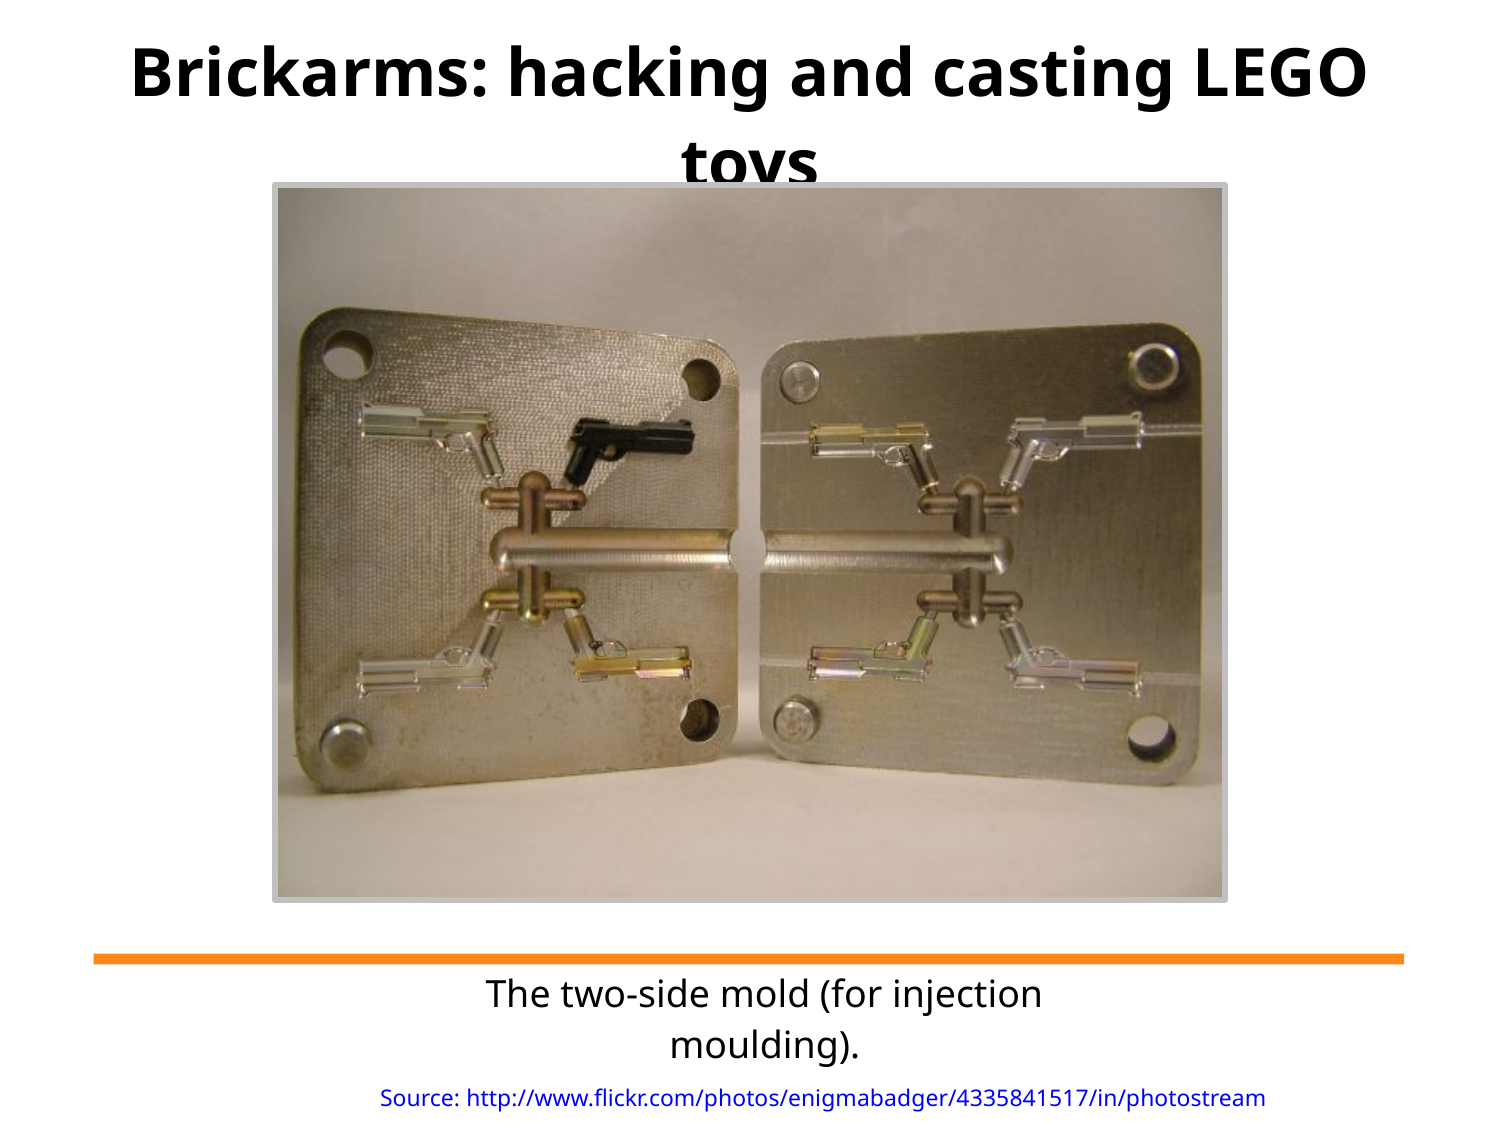

# Brickarms: hacking and casting LEGO toys
The two-side mold (for injection moulding).
Source: http://www.flickr.com/photos/enigmabadger/4335841517/in/photostream